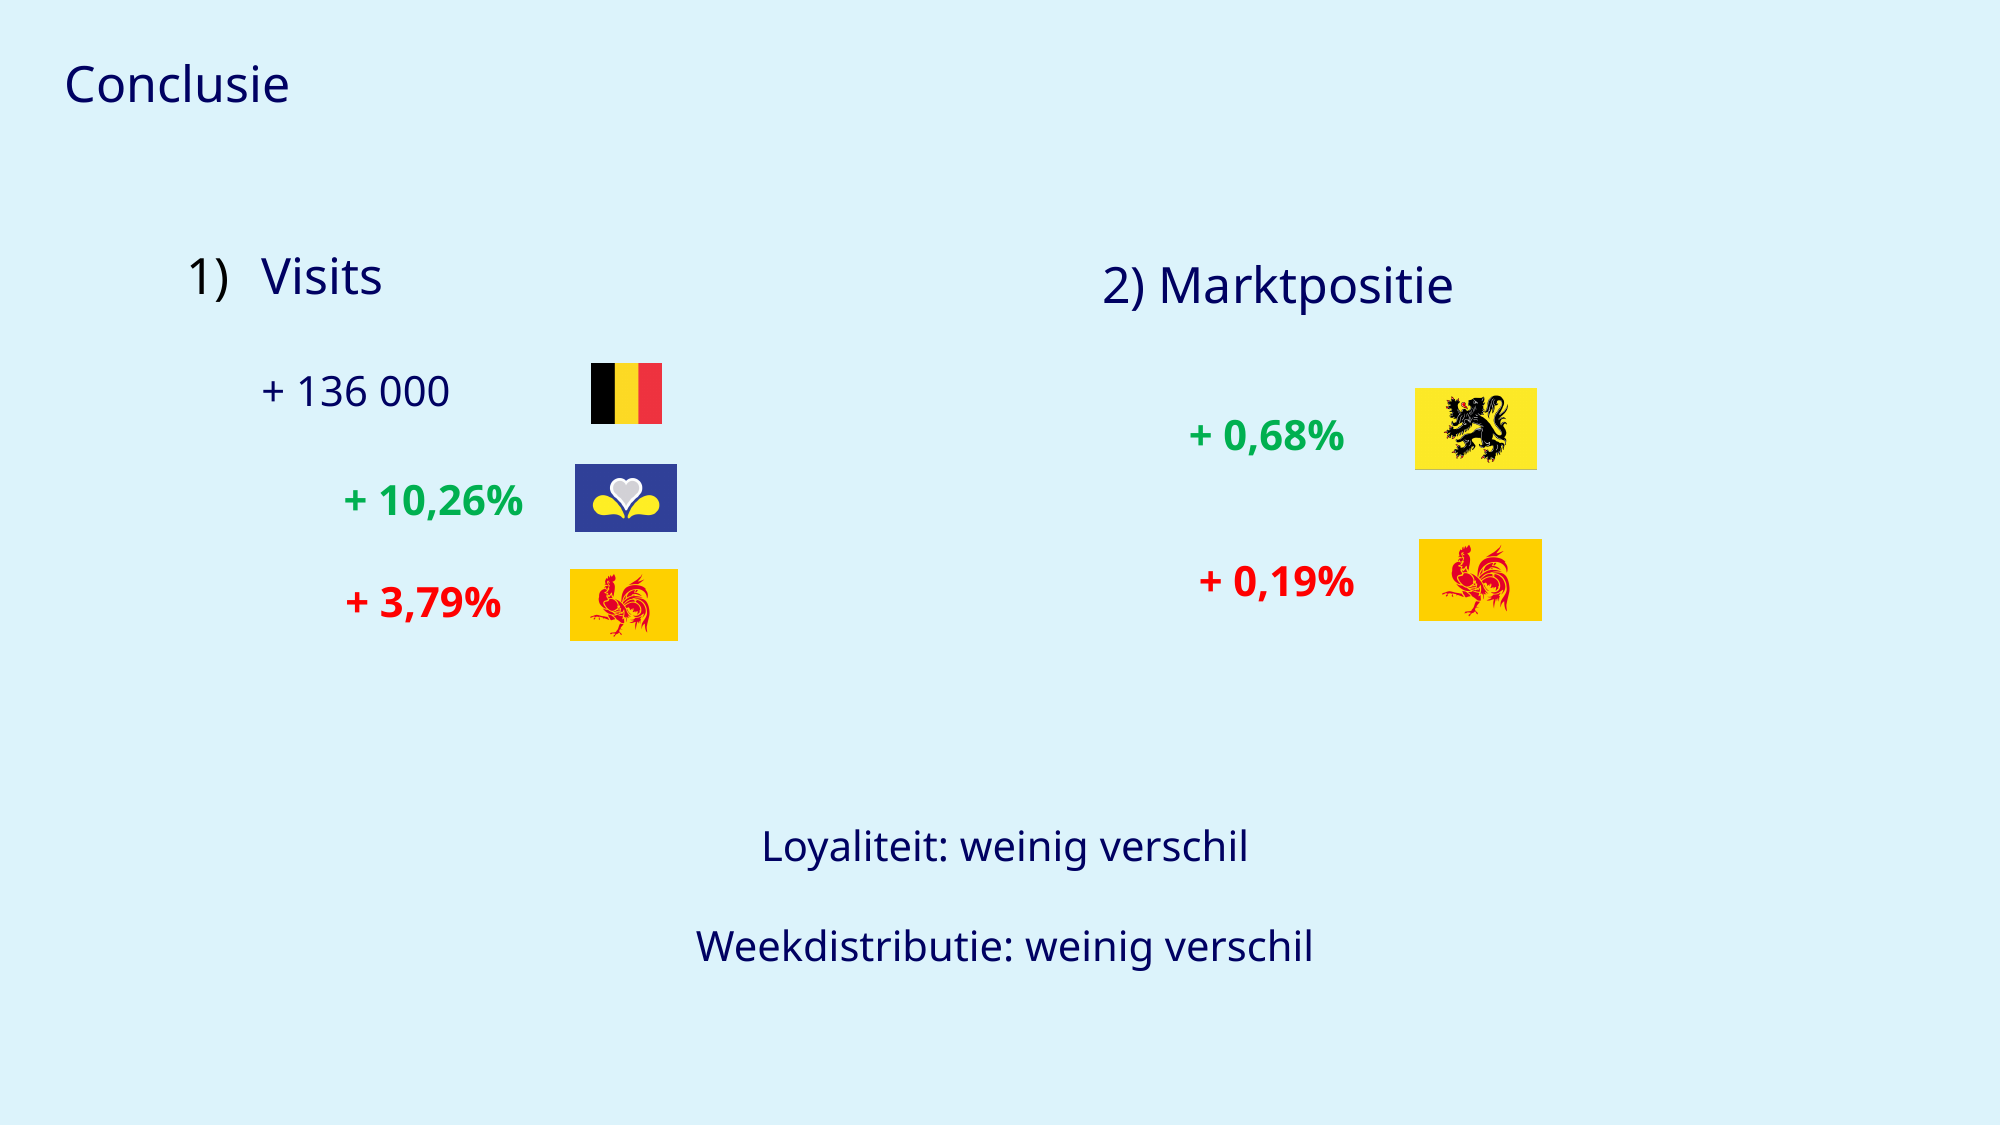

Conclusie
Visits
	+ 136 000
2) Marktpositie
+ 0,68%
+ 10,26%
+ 0,19%
+ 3,79%
Loyaliteit: weinig verschil
Weekdistributie: weinig verschil